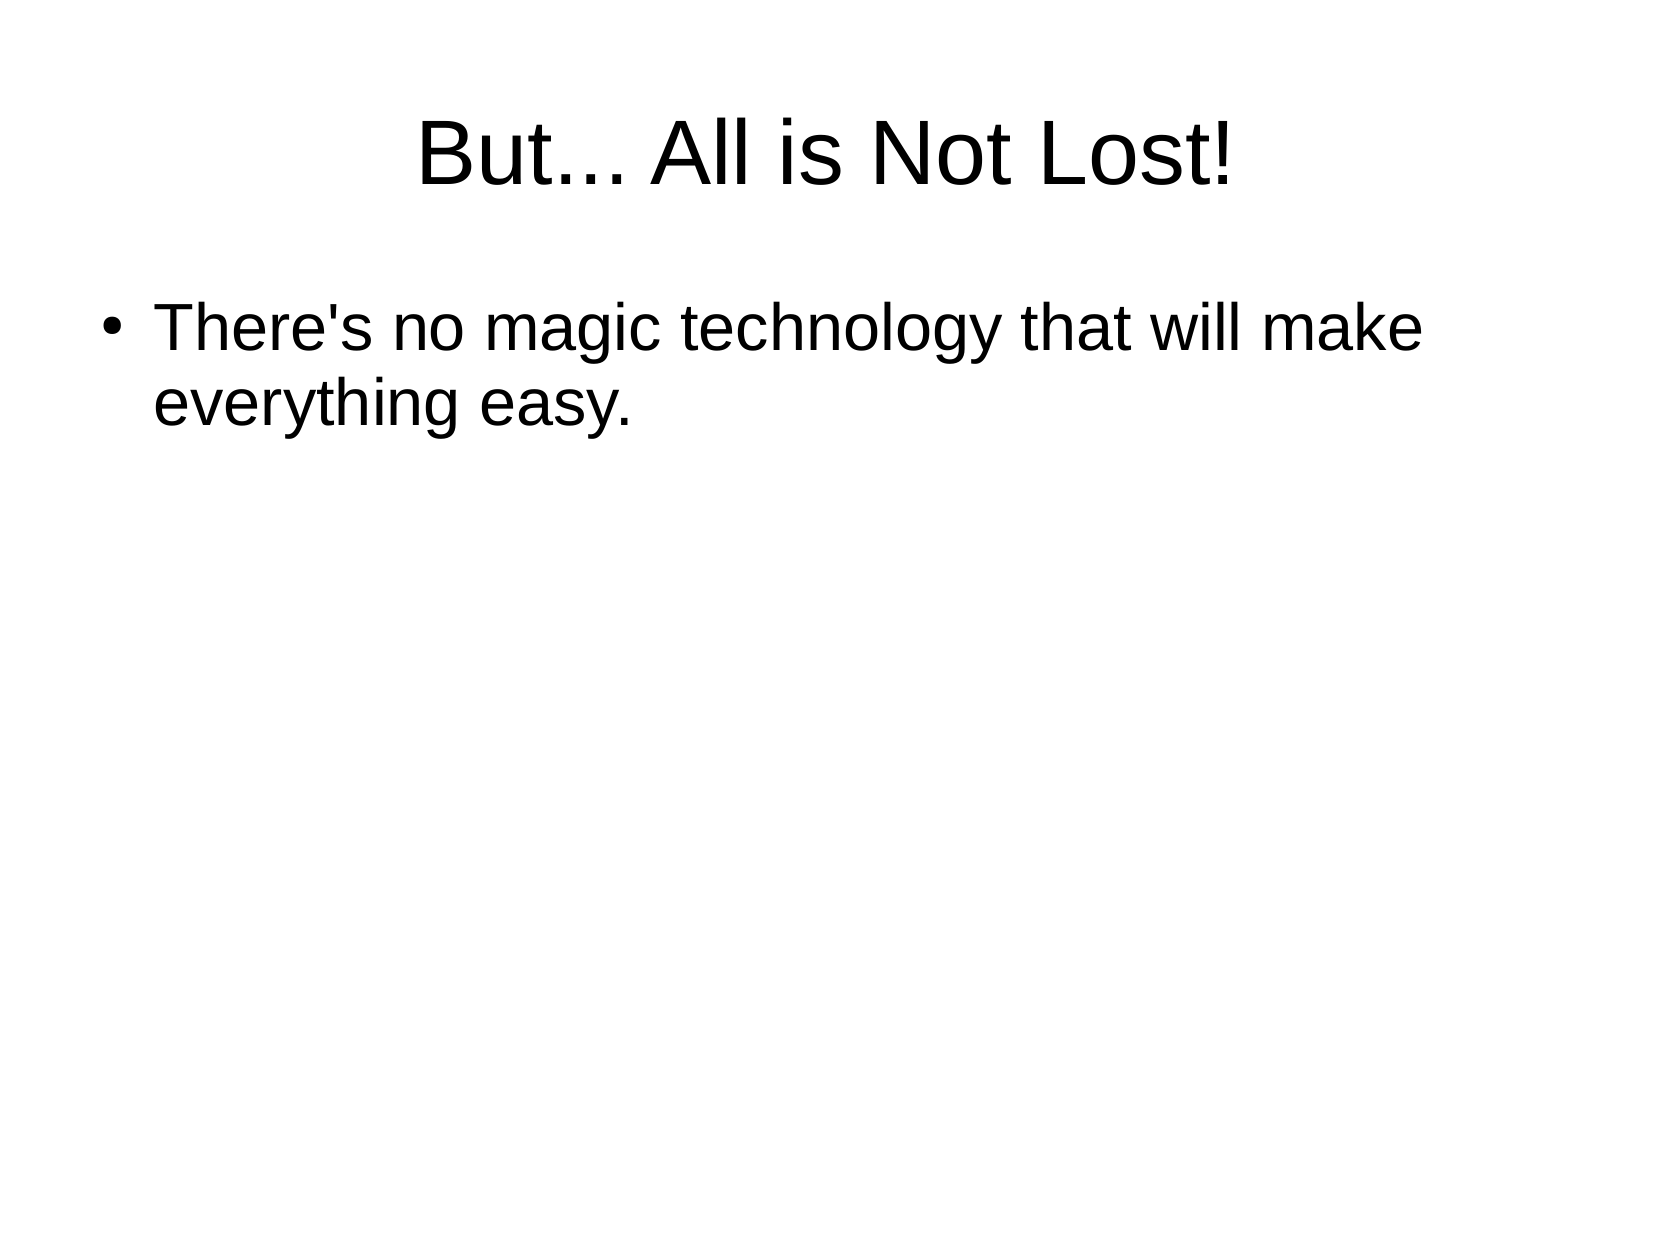

# But... All is Not Lost!
There's no magic technology that will make everything easy.